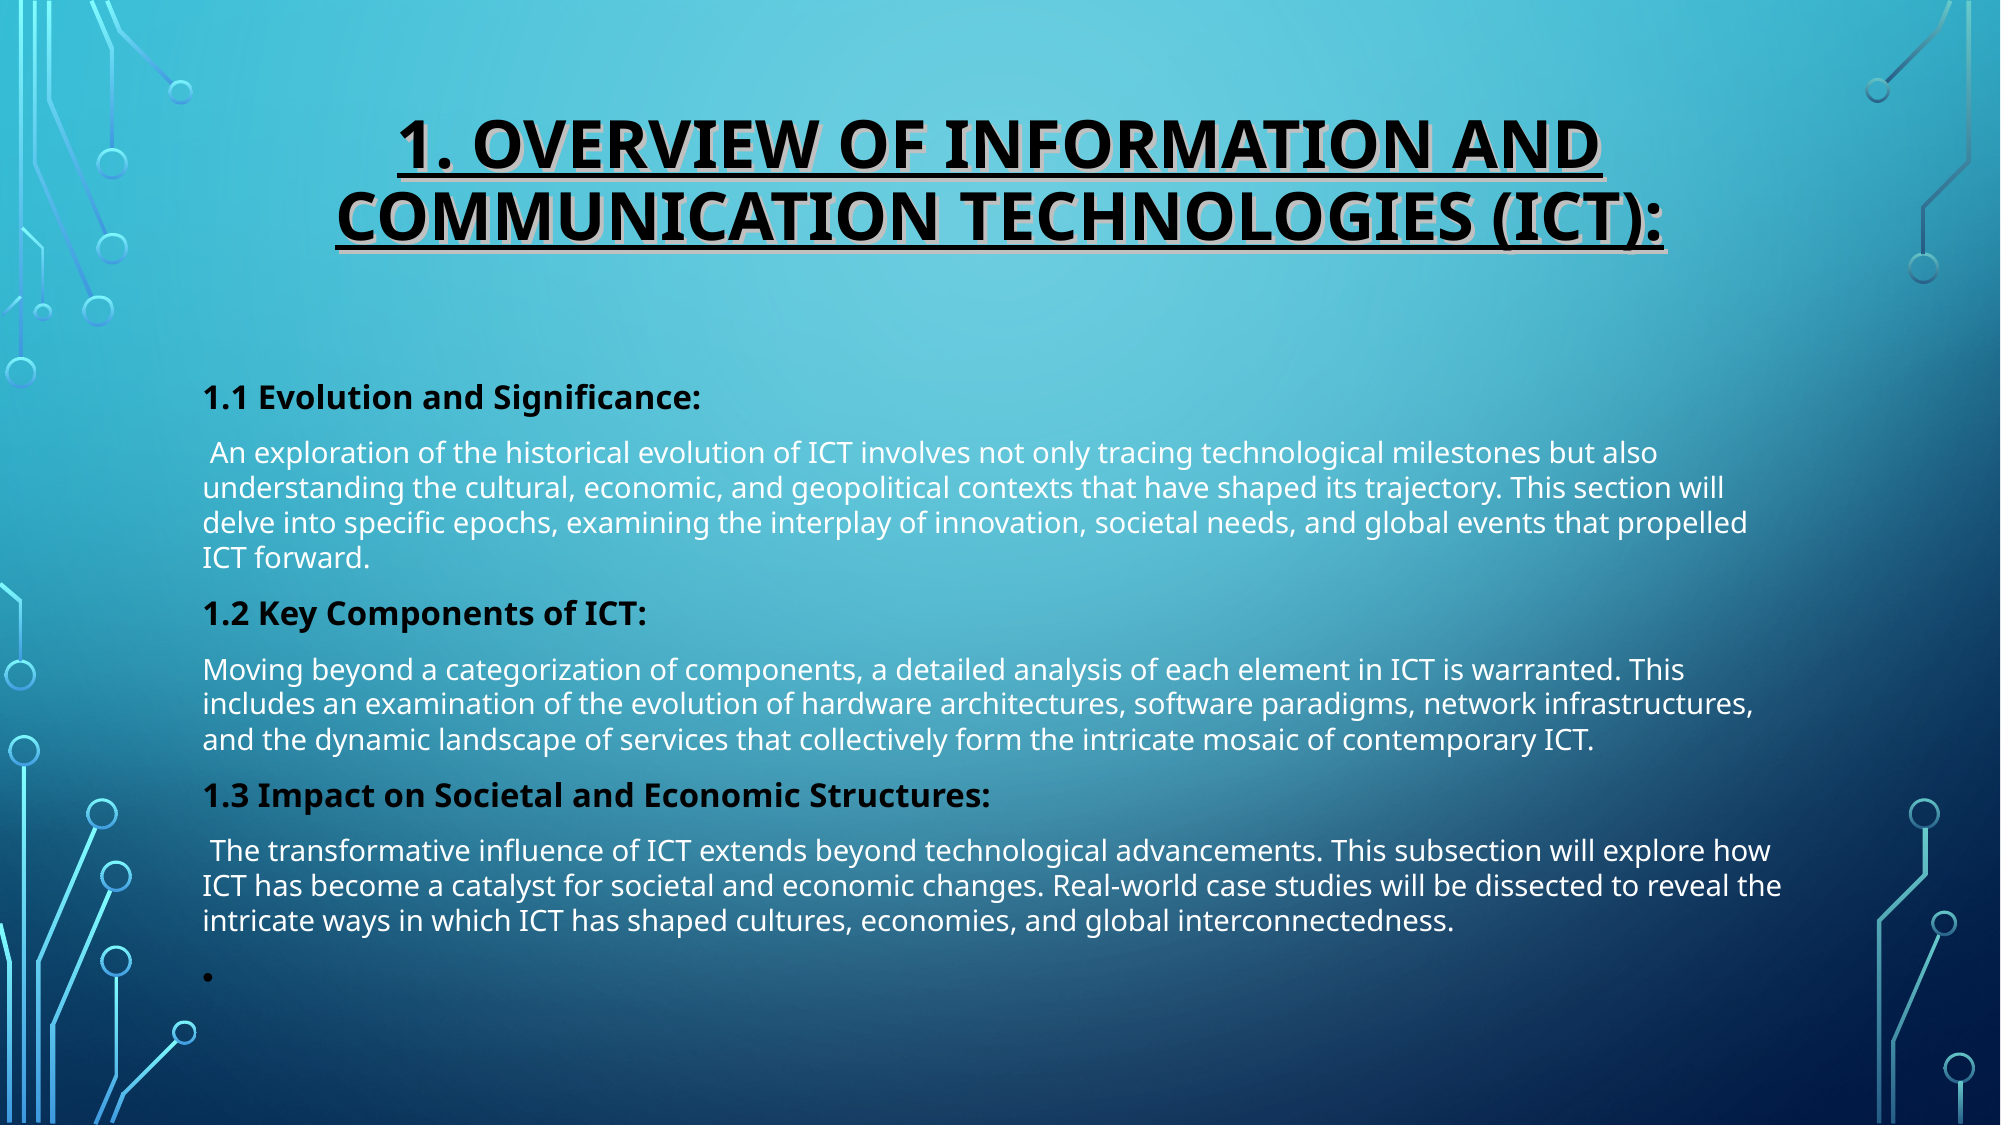

# 1. Overview of Information and Communication Technologies (ICT):
1.1 Evolution and Significance:
 An exploration of the historical evolution of ICT involves not only tracing technological milestones but also understanding the cultural, economic, and geopolitical contexts that have shaped its trajectory. This section will delve into specific epochs, examining the interplay of innovation, societal needs, and global events that propelled ICT forward.
1.2 Key Components of ICT:
Moving beyond a categorization of components, a detailed analysis of each element in ICT is warranted. This includes an examination of the evolution of hardware architectures, software paradigms, network infrastructures, and the dynamic landscape of services that collectively form the intricate mosaic of contemporary ICT.
1.3 Impact on Societal and Economic Structures:
 The transformative influence of ICT extends beyond technological advancements. This subsection will explore how ICT has become a catalyst for societal and economic changes. Real-world case studies will be dissected to reveal the intricate ways in which ICT has shaped cultures, economies, and global interconnectedness.